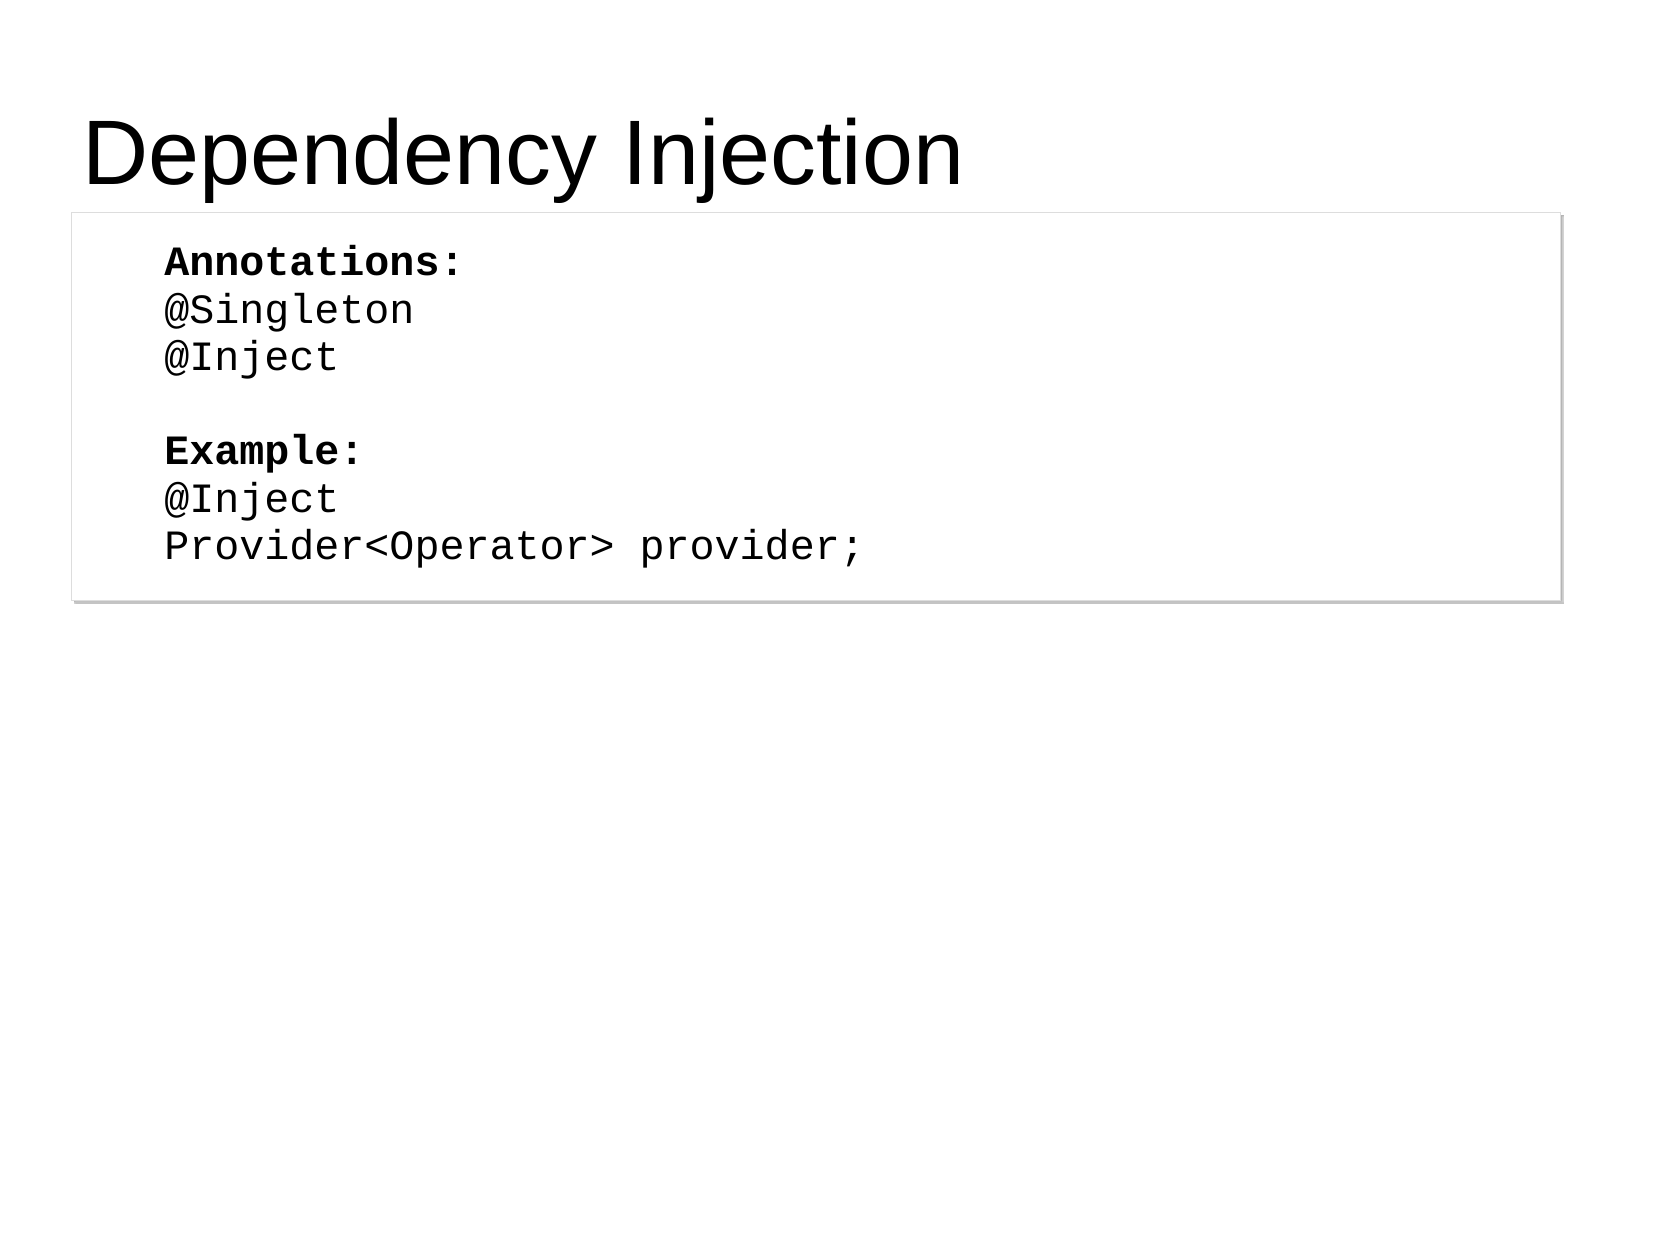

# Dependency Injection
Annotations:
@Singleton
@Inject
Example:
@Inject
Provider<Operator> provider;